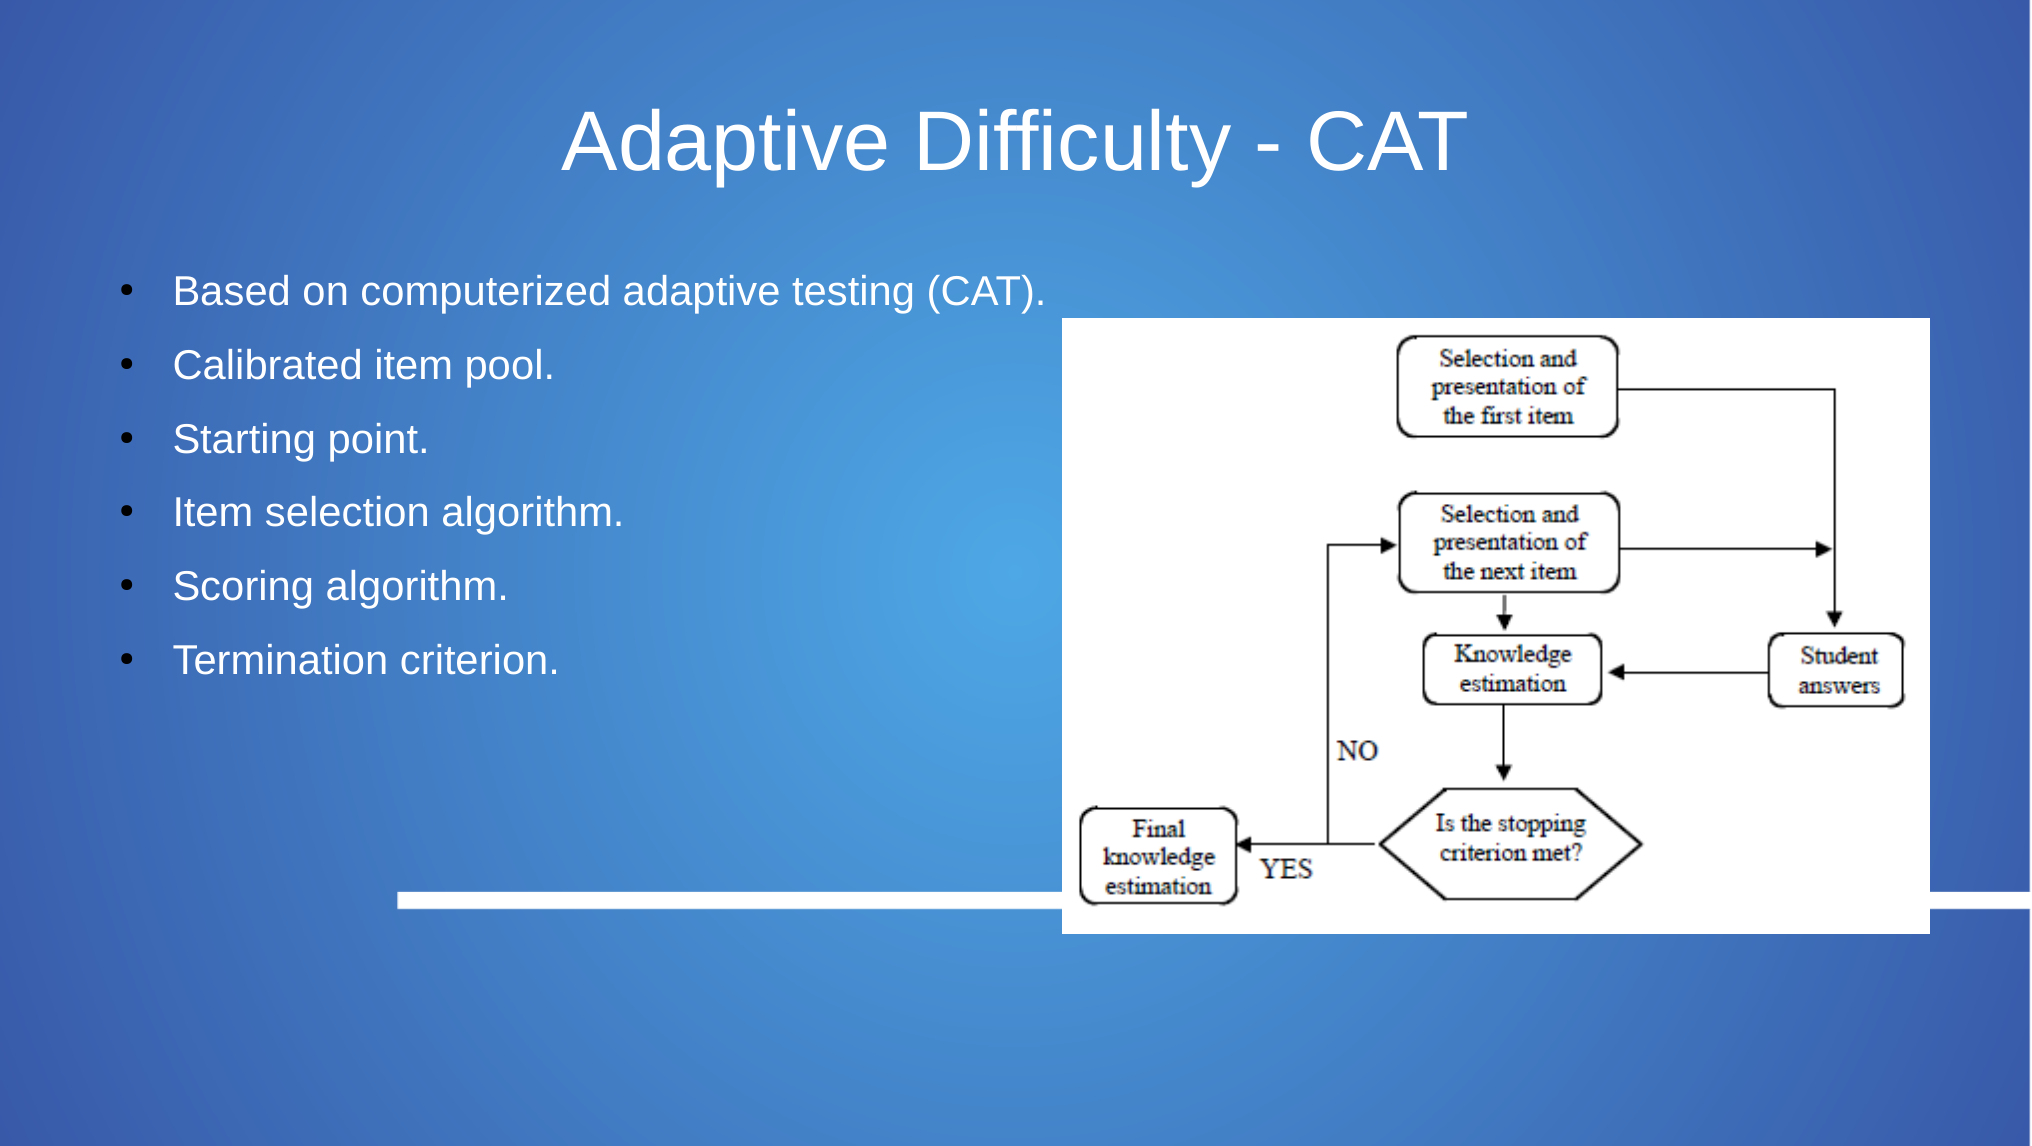

# Adaptive Difficulty - CAT
Based on computerized adaptive testing (CAT).
Calibrated item pool.
Starting point.
Item selection algorithm.
Scoring algorithm.
Termination criterion.